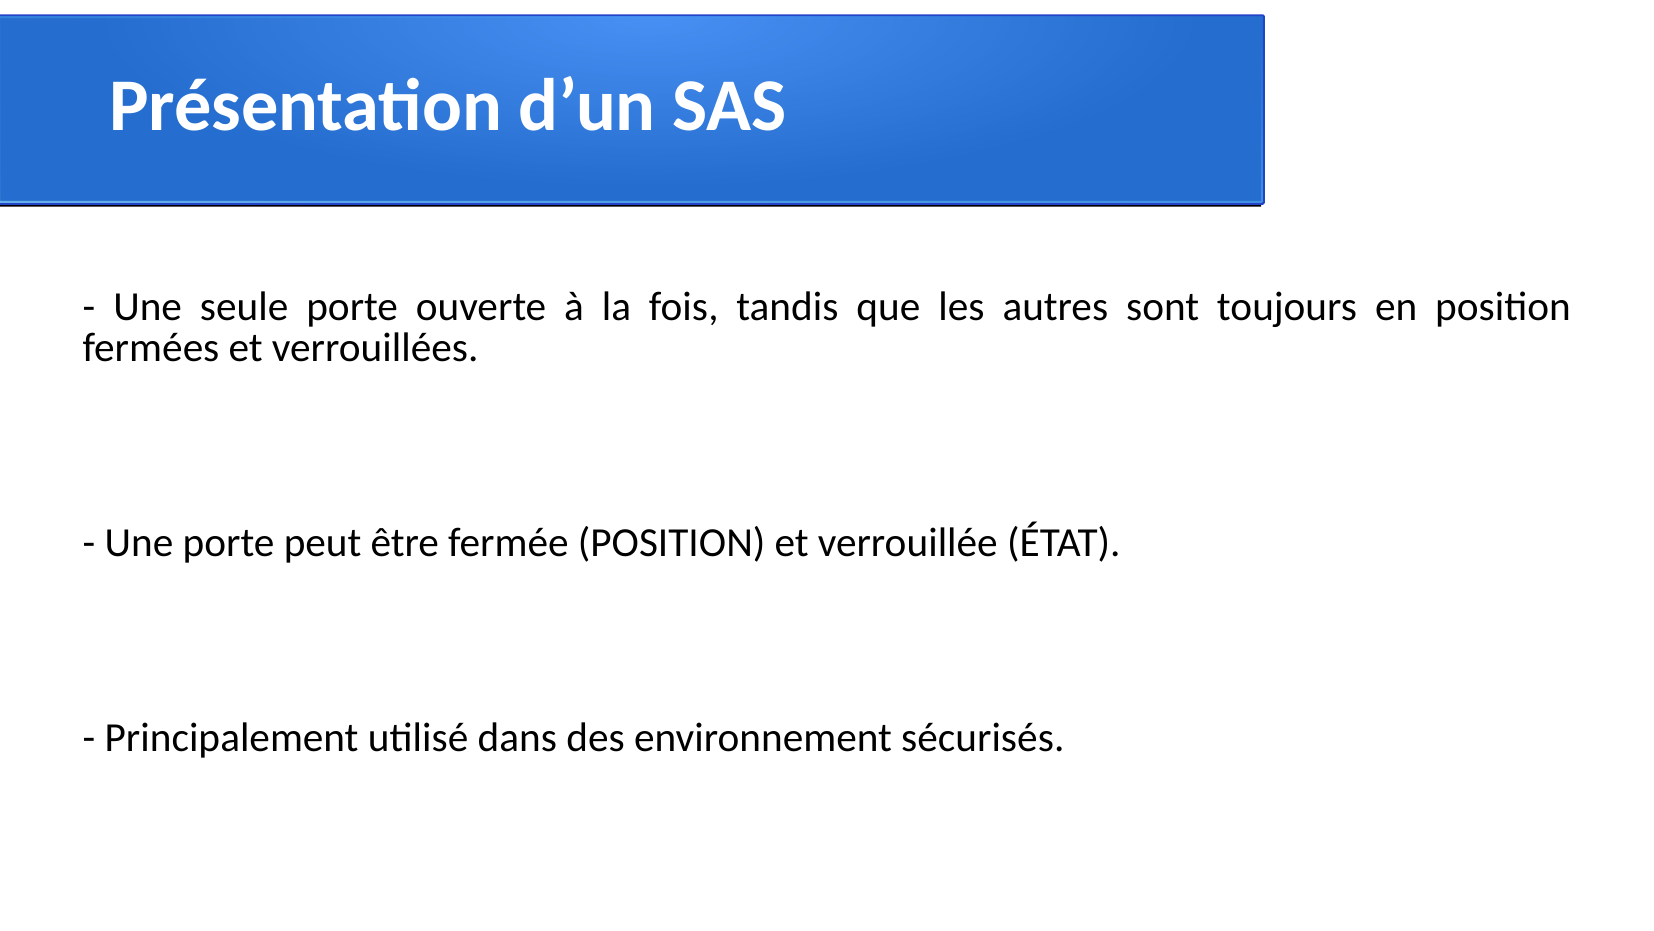

# Présentation d’un SAS
- Une seule porte ouverte à la fois, tandis que les autres sont toujours en position fermées et verrouillées.
- Une porte peut être fermée (POSITION) et verrouillée (ÉTAT).
- Principalement utilisé dans des environnement sécurisés.